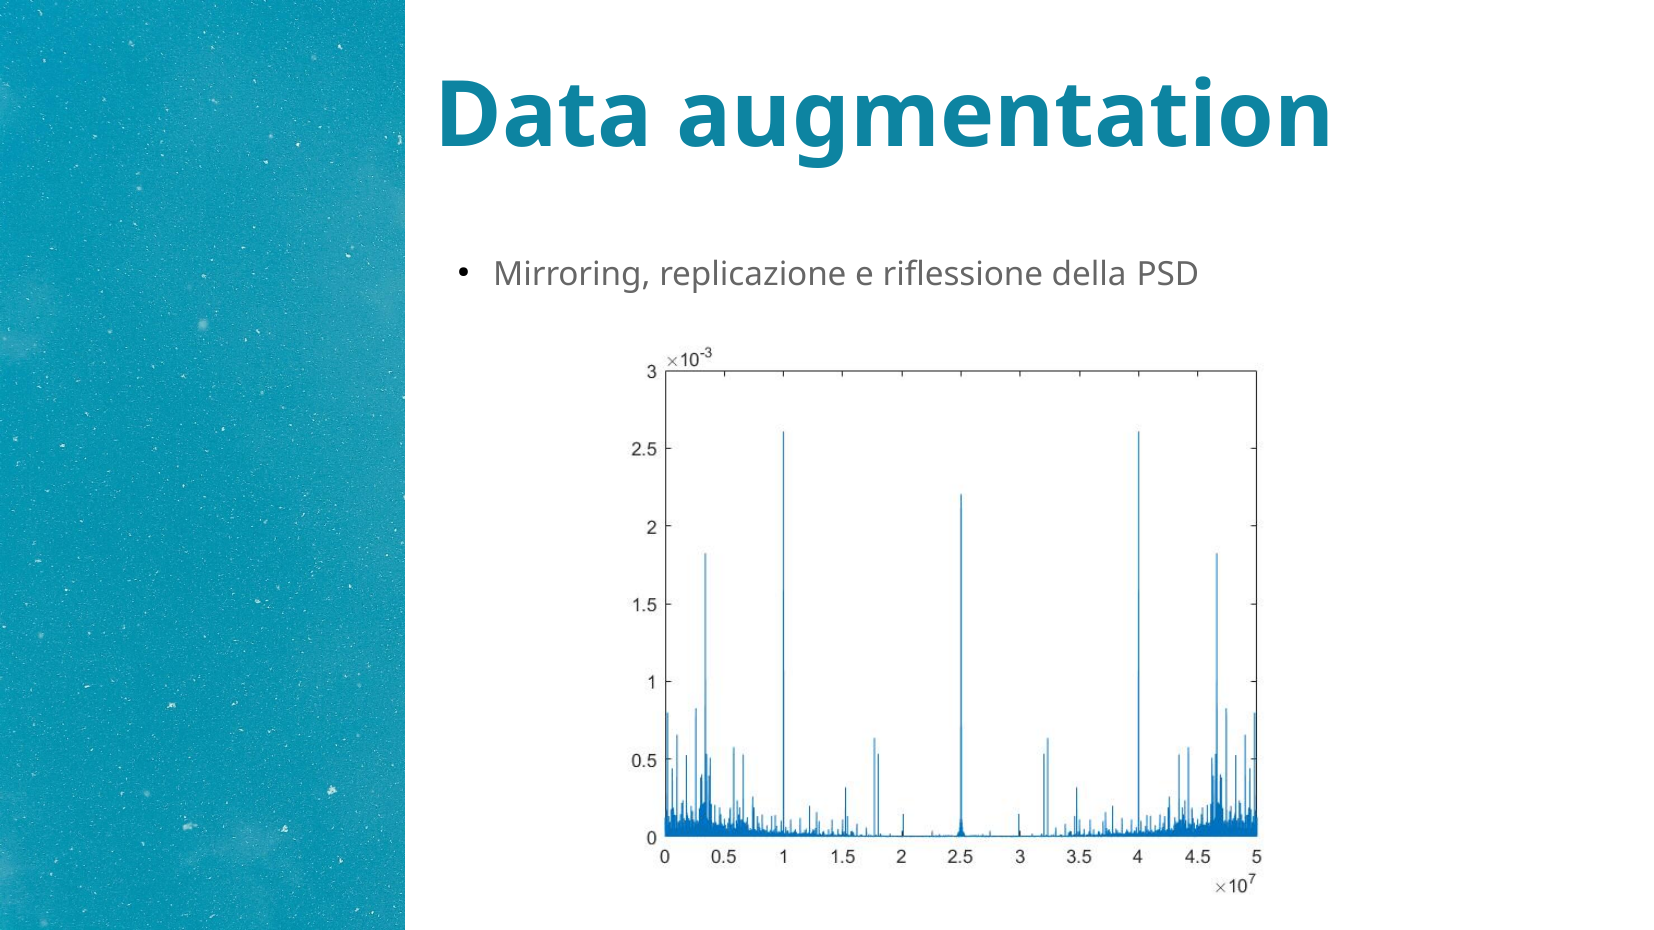

# Data augmentation
Mirroring, replicazione e riflessione della PSD